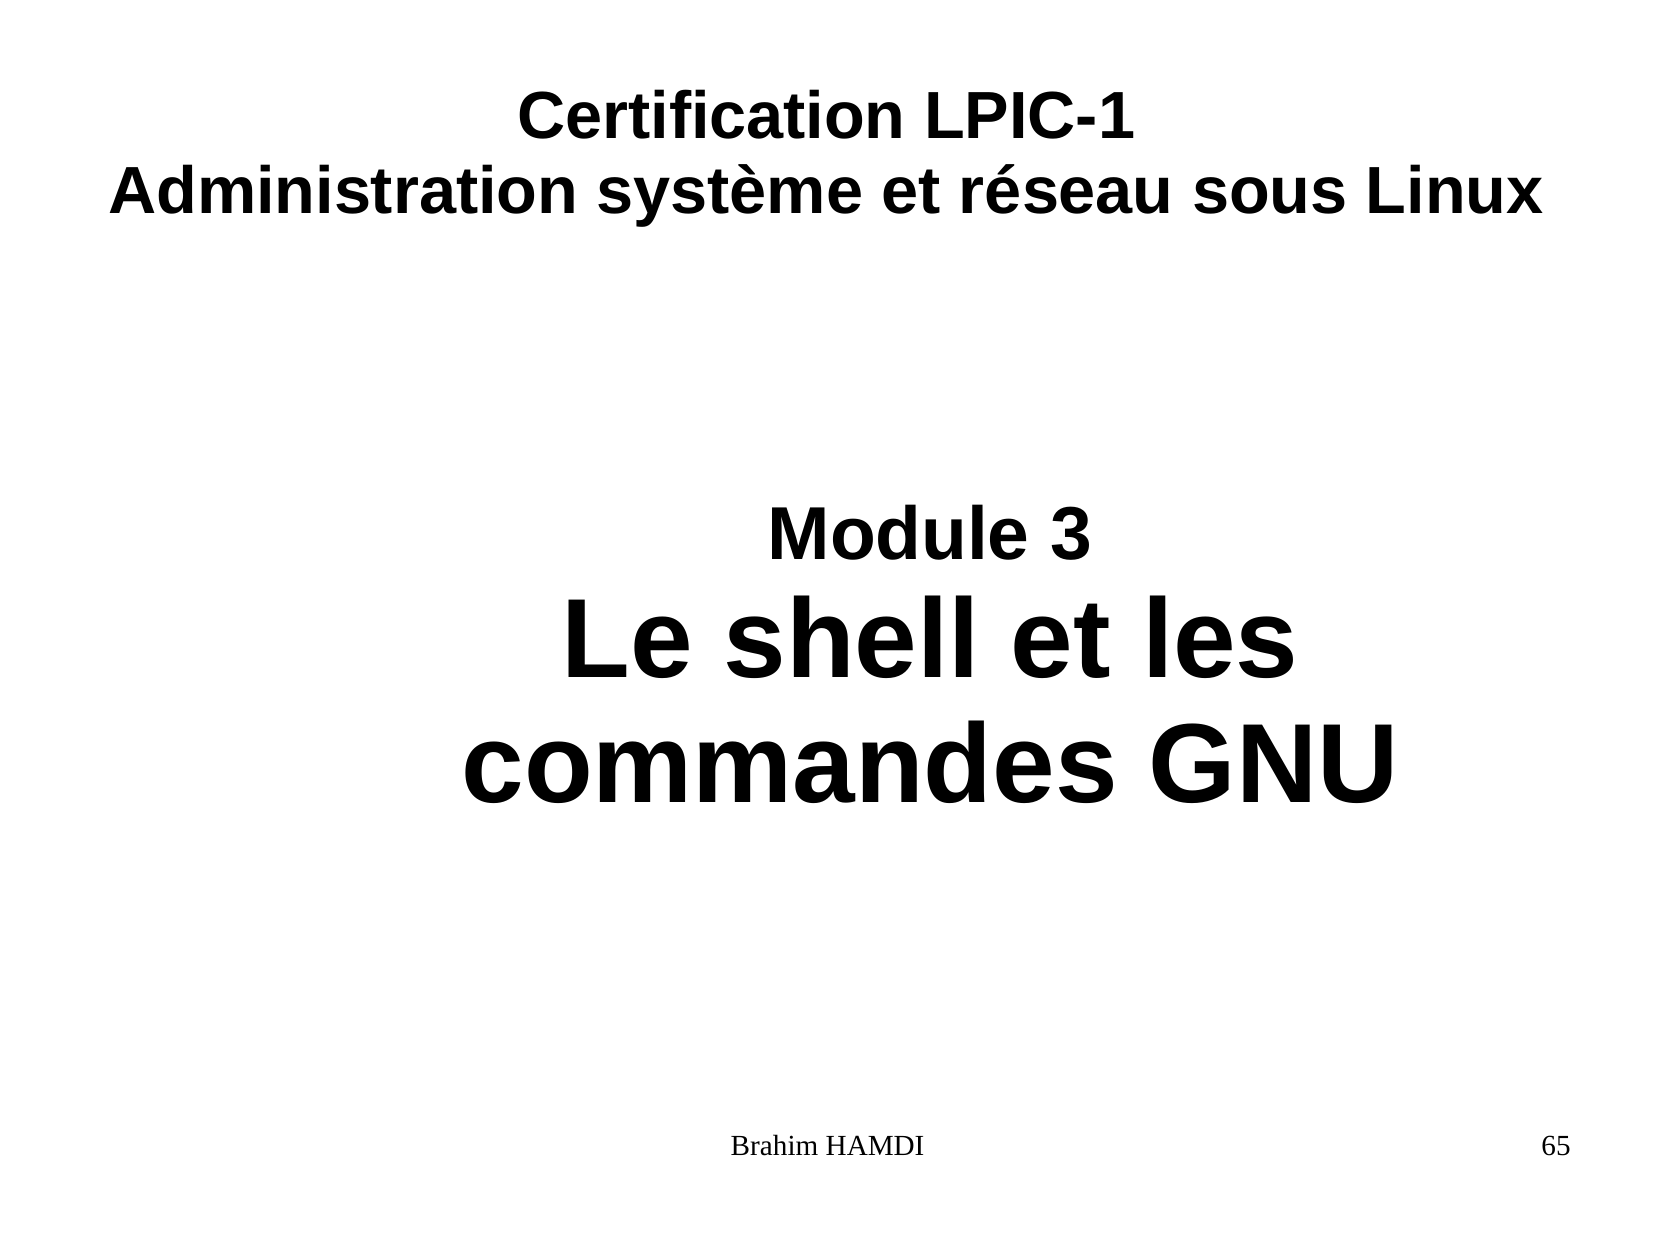

# Certification LPIC-1 Administration système et réseau sous Linux
Module 3
Le shell et les commandes GNU
Brahim HAMDI
65